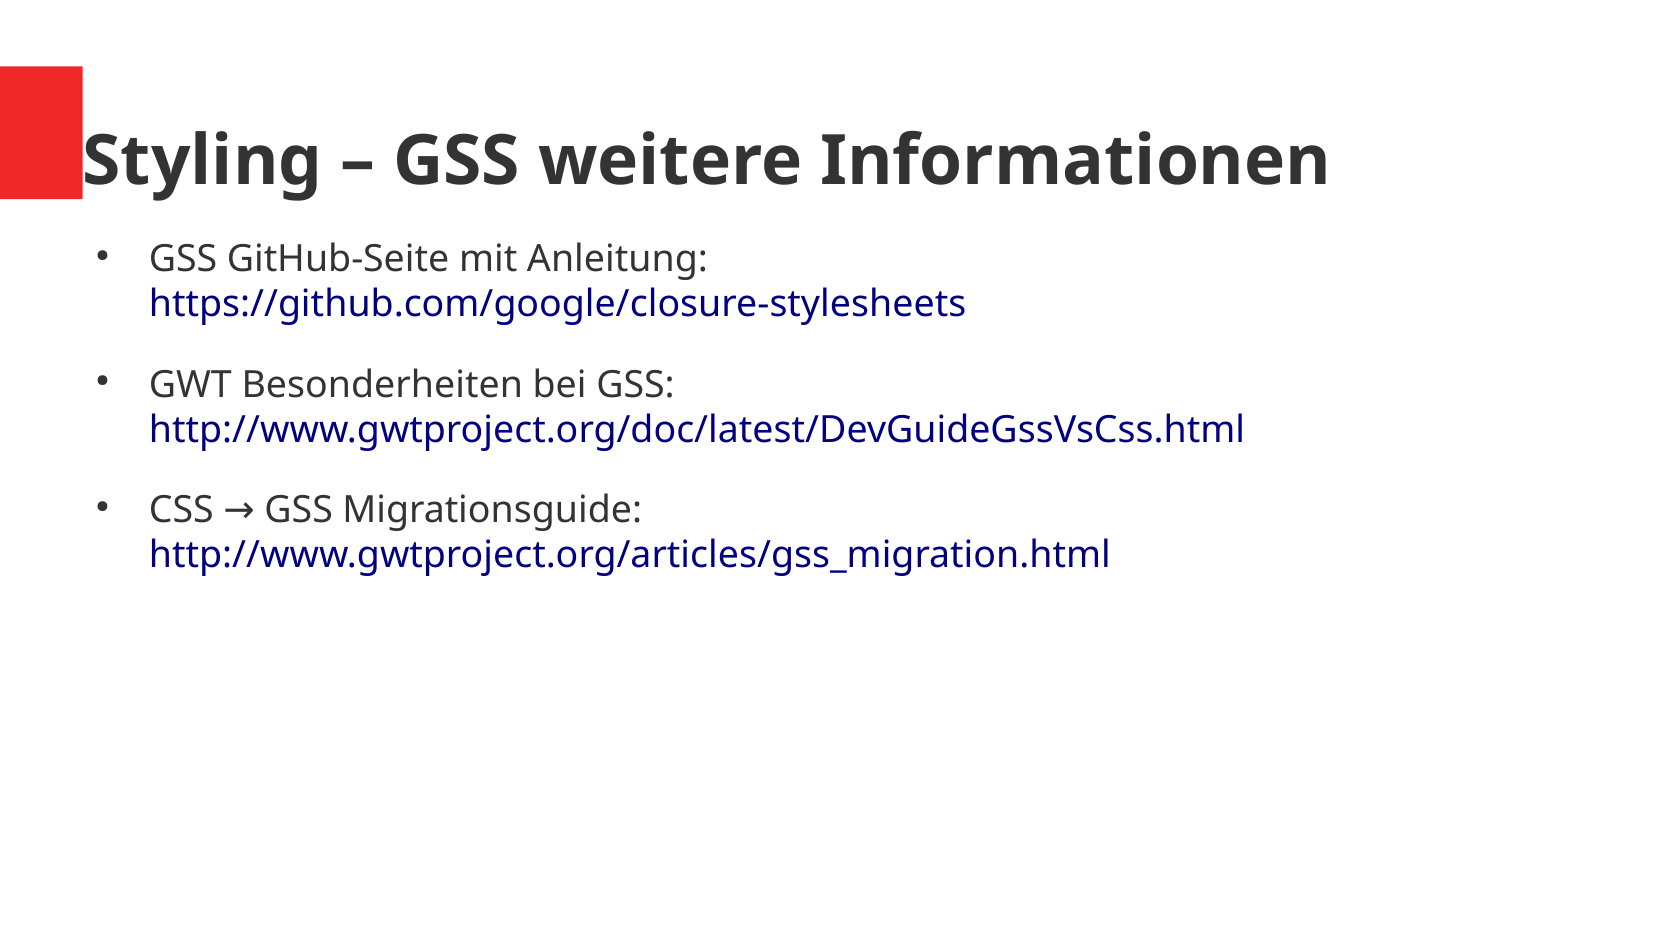

# Styling – GSS weitere Informationen
GSS GitHub-Seite mit Anleitung: https://github.com/google/closure-stylesheets
GWT Besonderheiten bei GSS: http://www.gwtproject.org/doc/latest/DevGuideGssVsCss.html
CSS → GSS Migrationsguide: http://www.gwtproject.org/articles/gss_migration.html